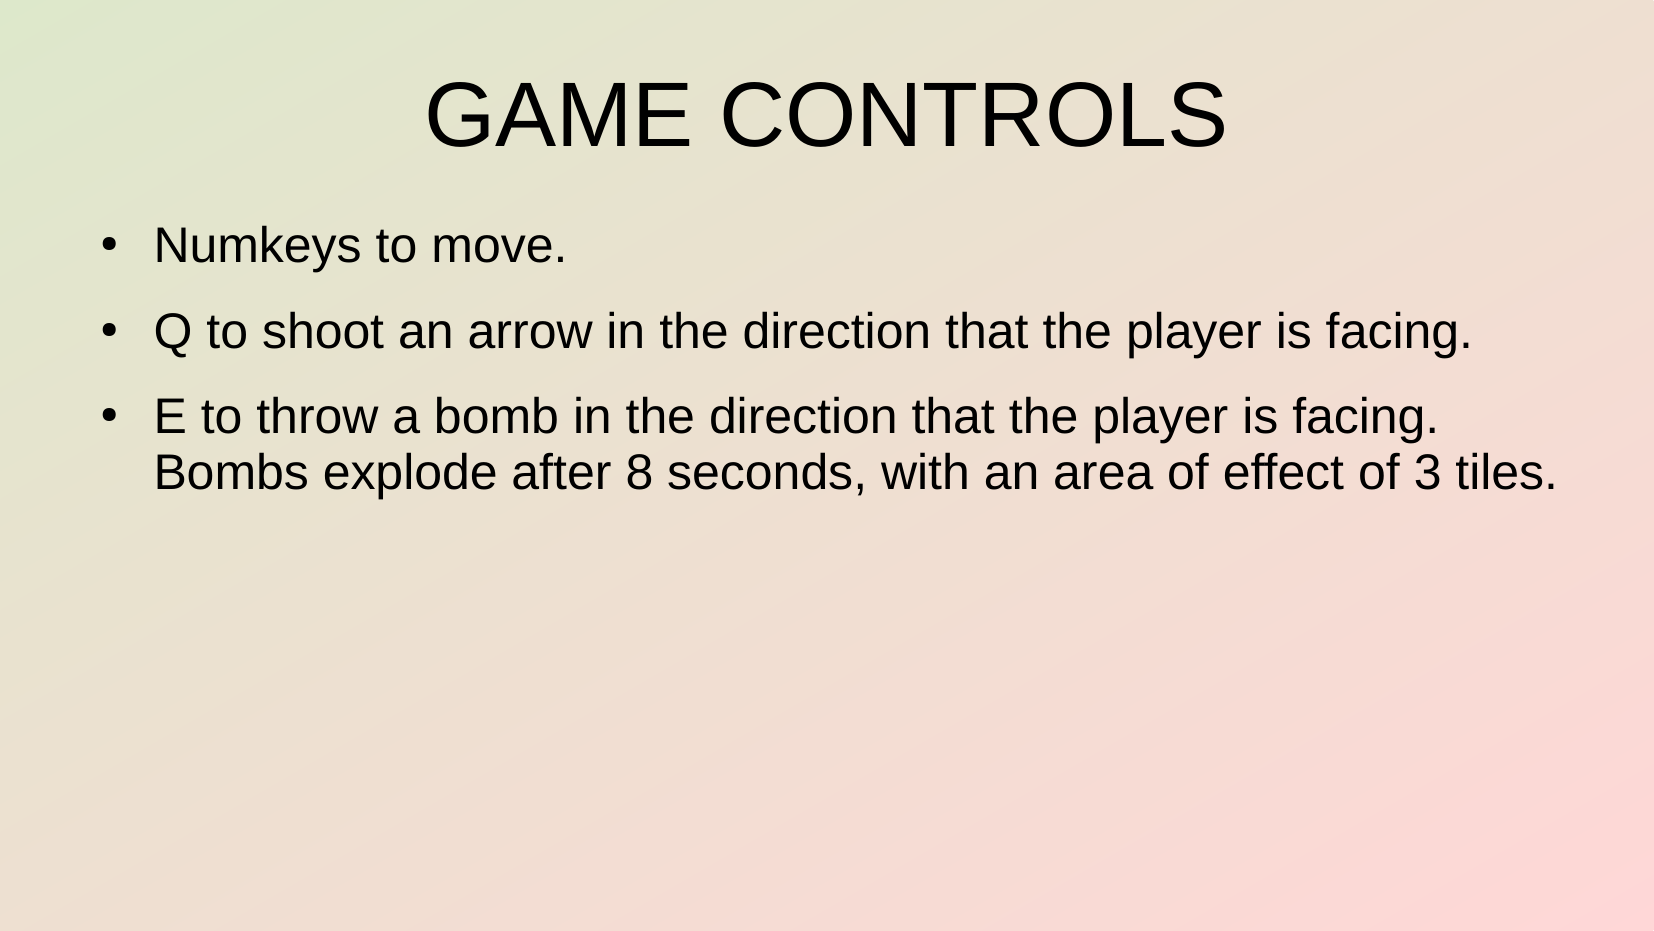

# GAME CONTROLS
Numkeys to move.
Q to shoot an arrow in the direction that the player is facing.
E to throw a bomb in the direction that the player is facing. Bombs explode after 8 seconds, with an area of effect of 3 tiles.